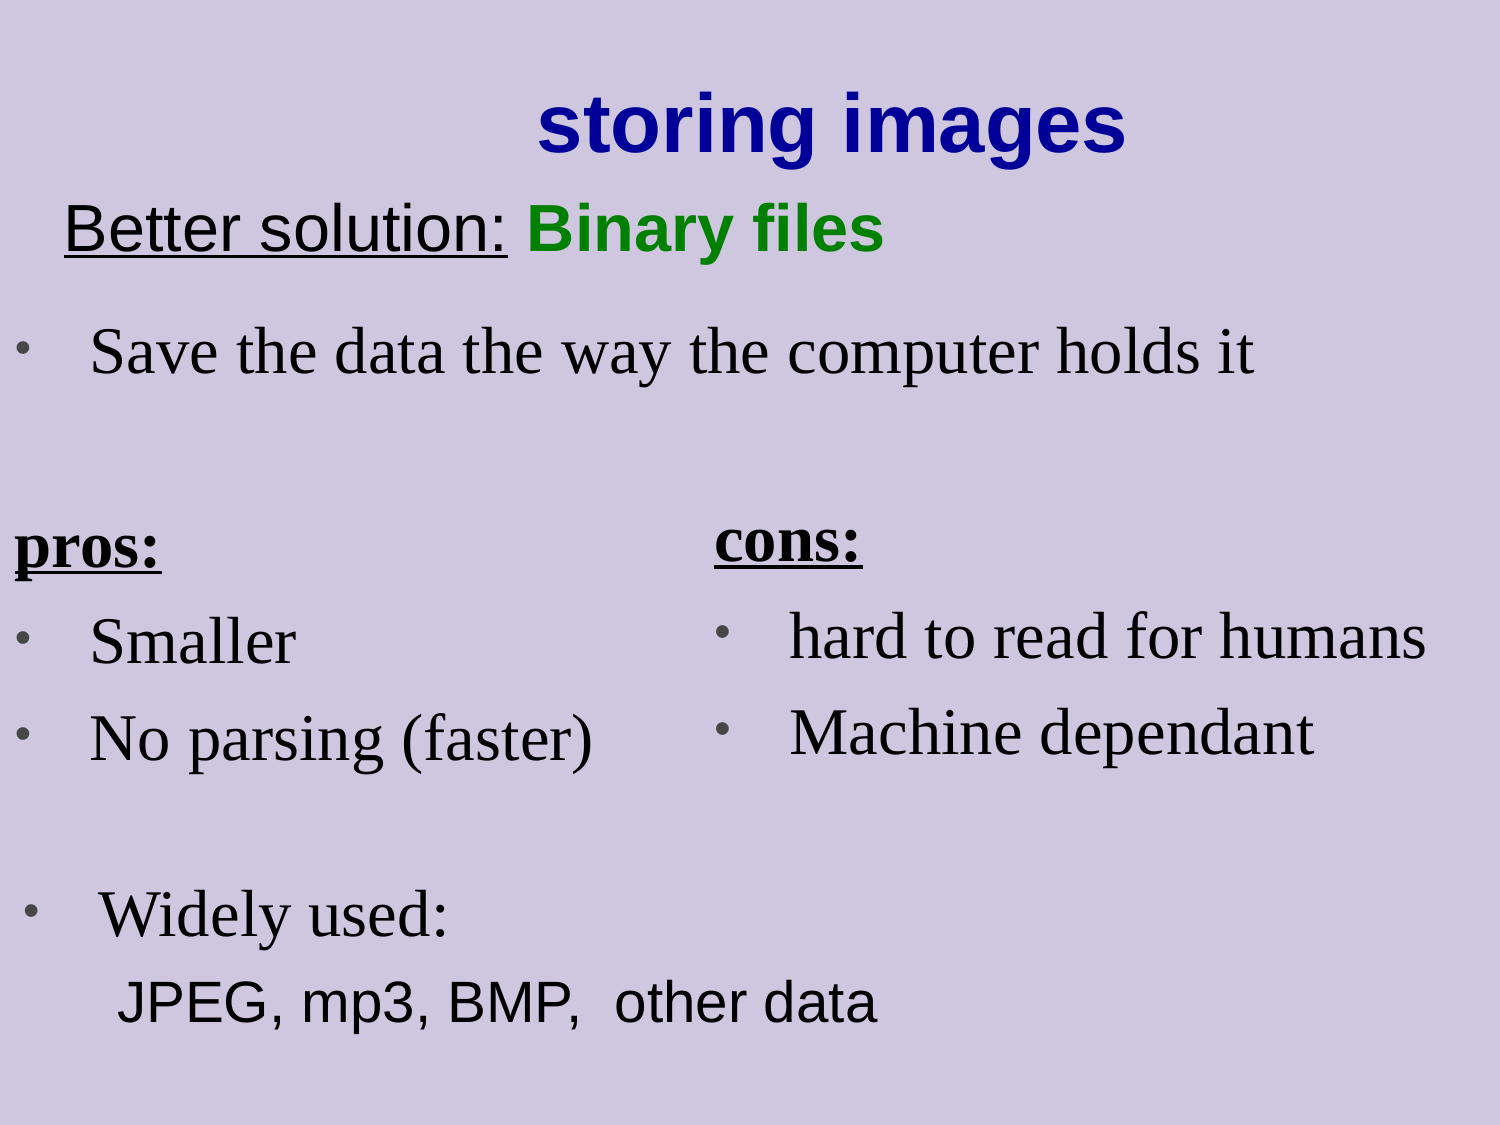

# storing images
Better solution: Binary files
Save the data the way the computer holds it
pros:
Smaller
No parsing (faster)
cons:
hard to read for humans
Machine dependant
Widely used:
 JPEG, mp3, BMP, other data